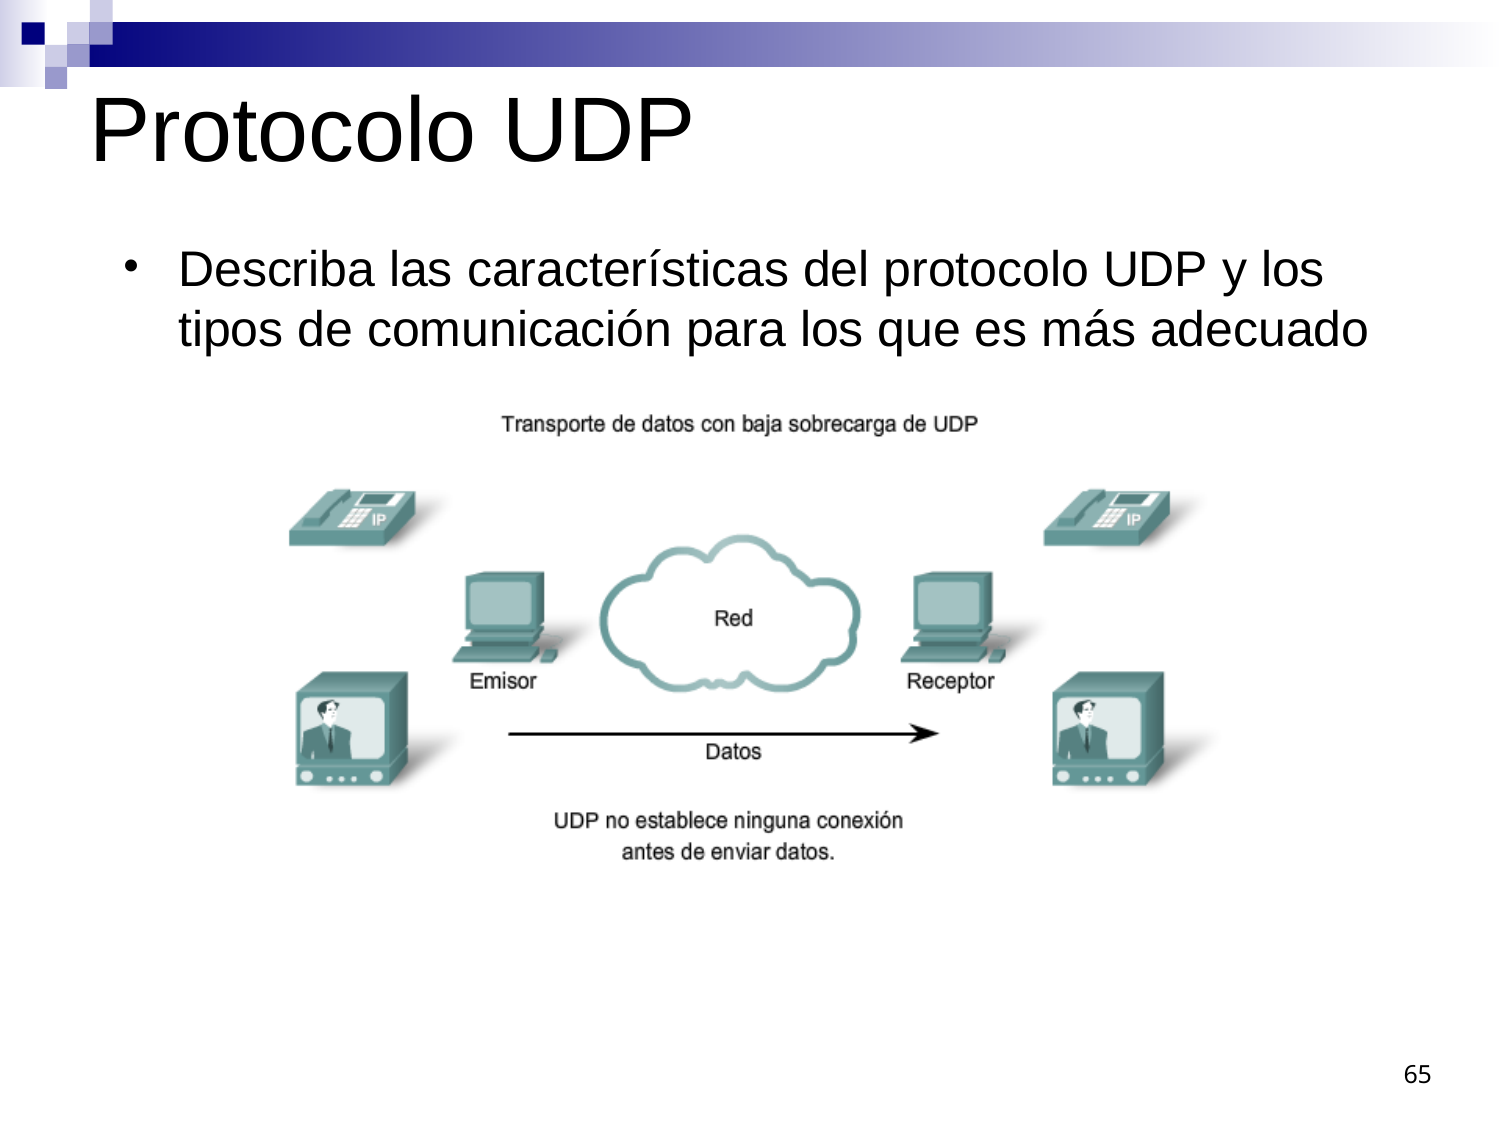

Protocolo UDP
Describa las características del protocolo UDP y los tipos de comunicación para los que es más adecuado